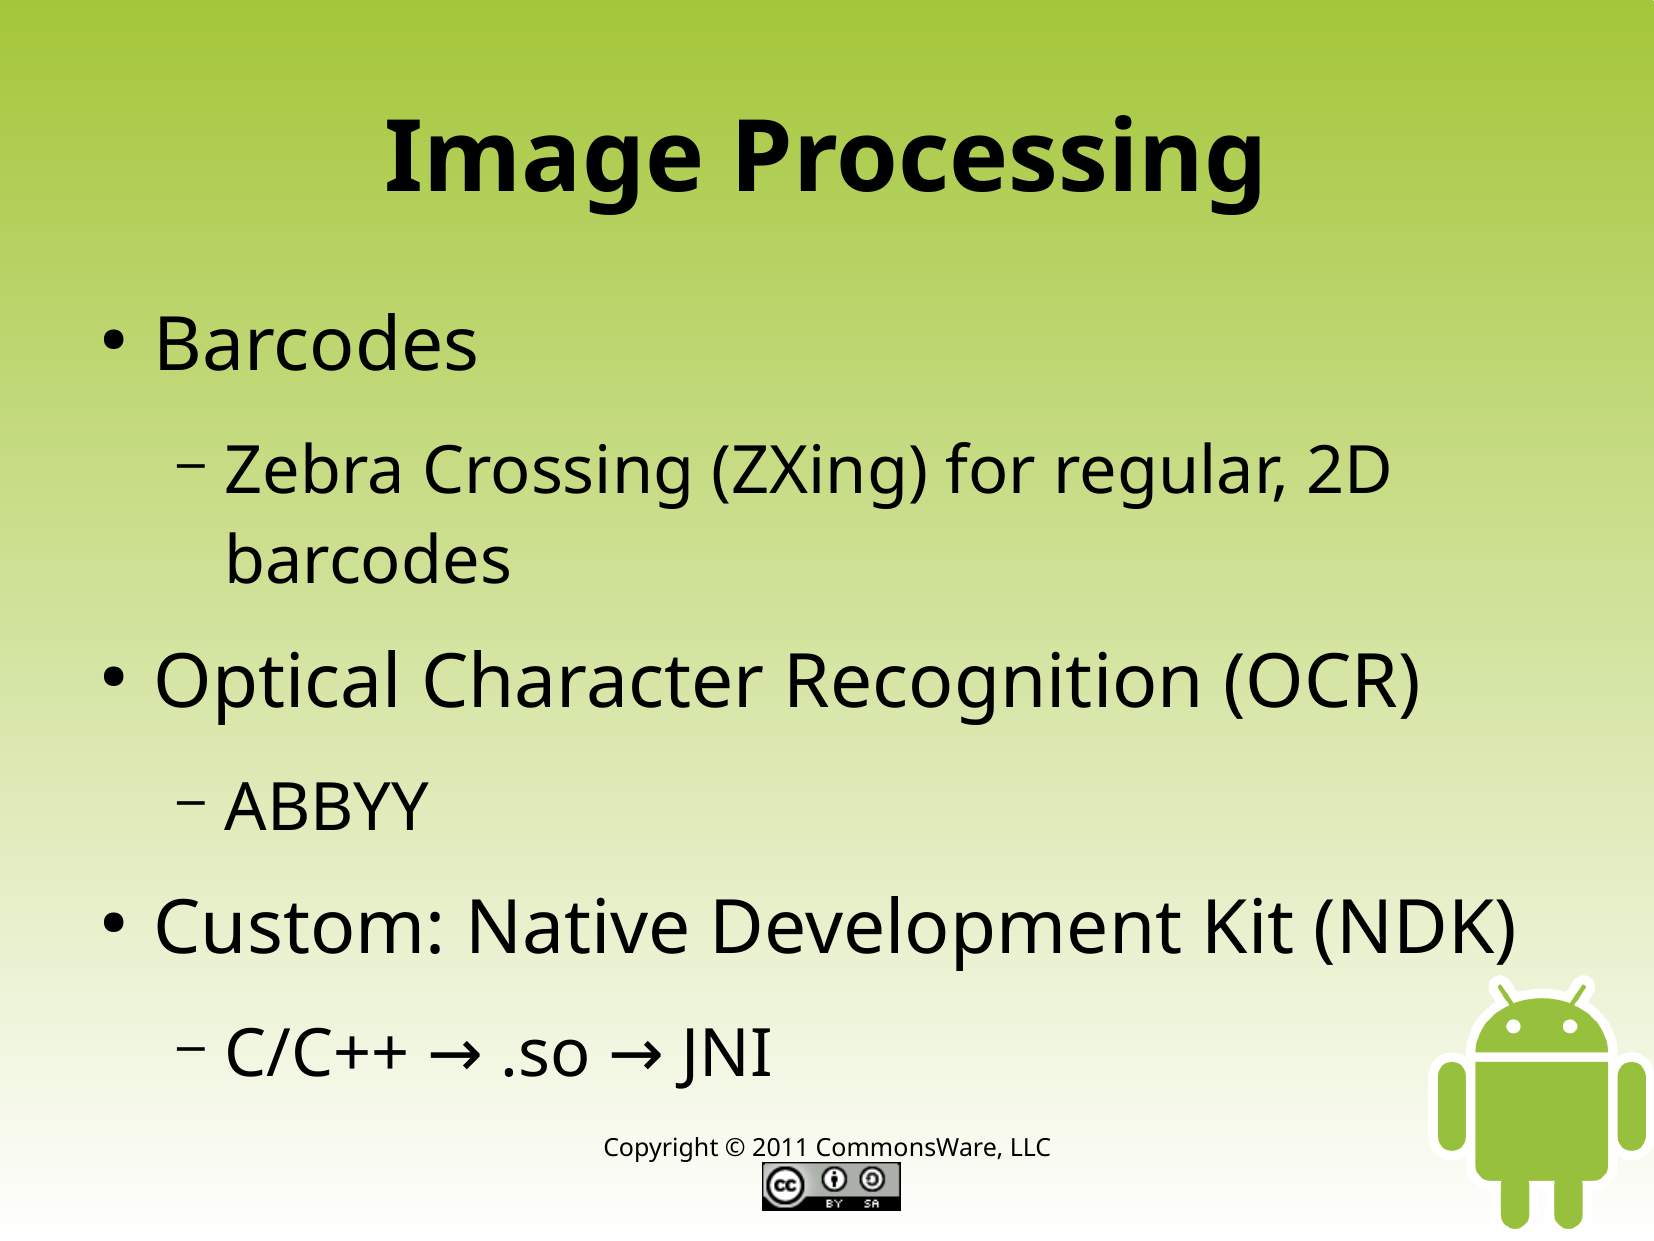

# Image Processing
Barcodes
Zebra Crossing (ZXing) for regular, 2D barcodes
Optical Character Recognition (OCR)
ABBYY
Custom: Native Development Kit (NDK)
C/C++ → .so → JNI